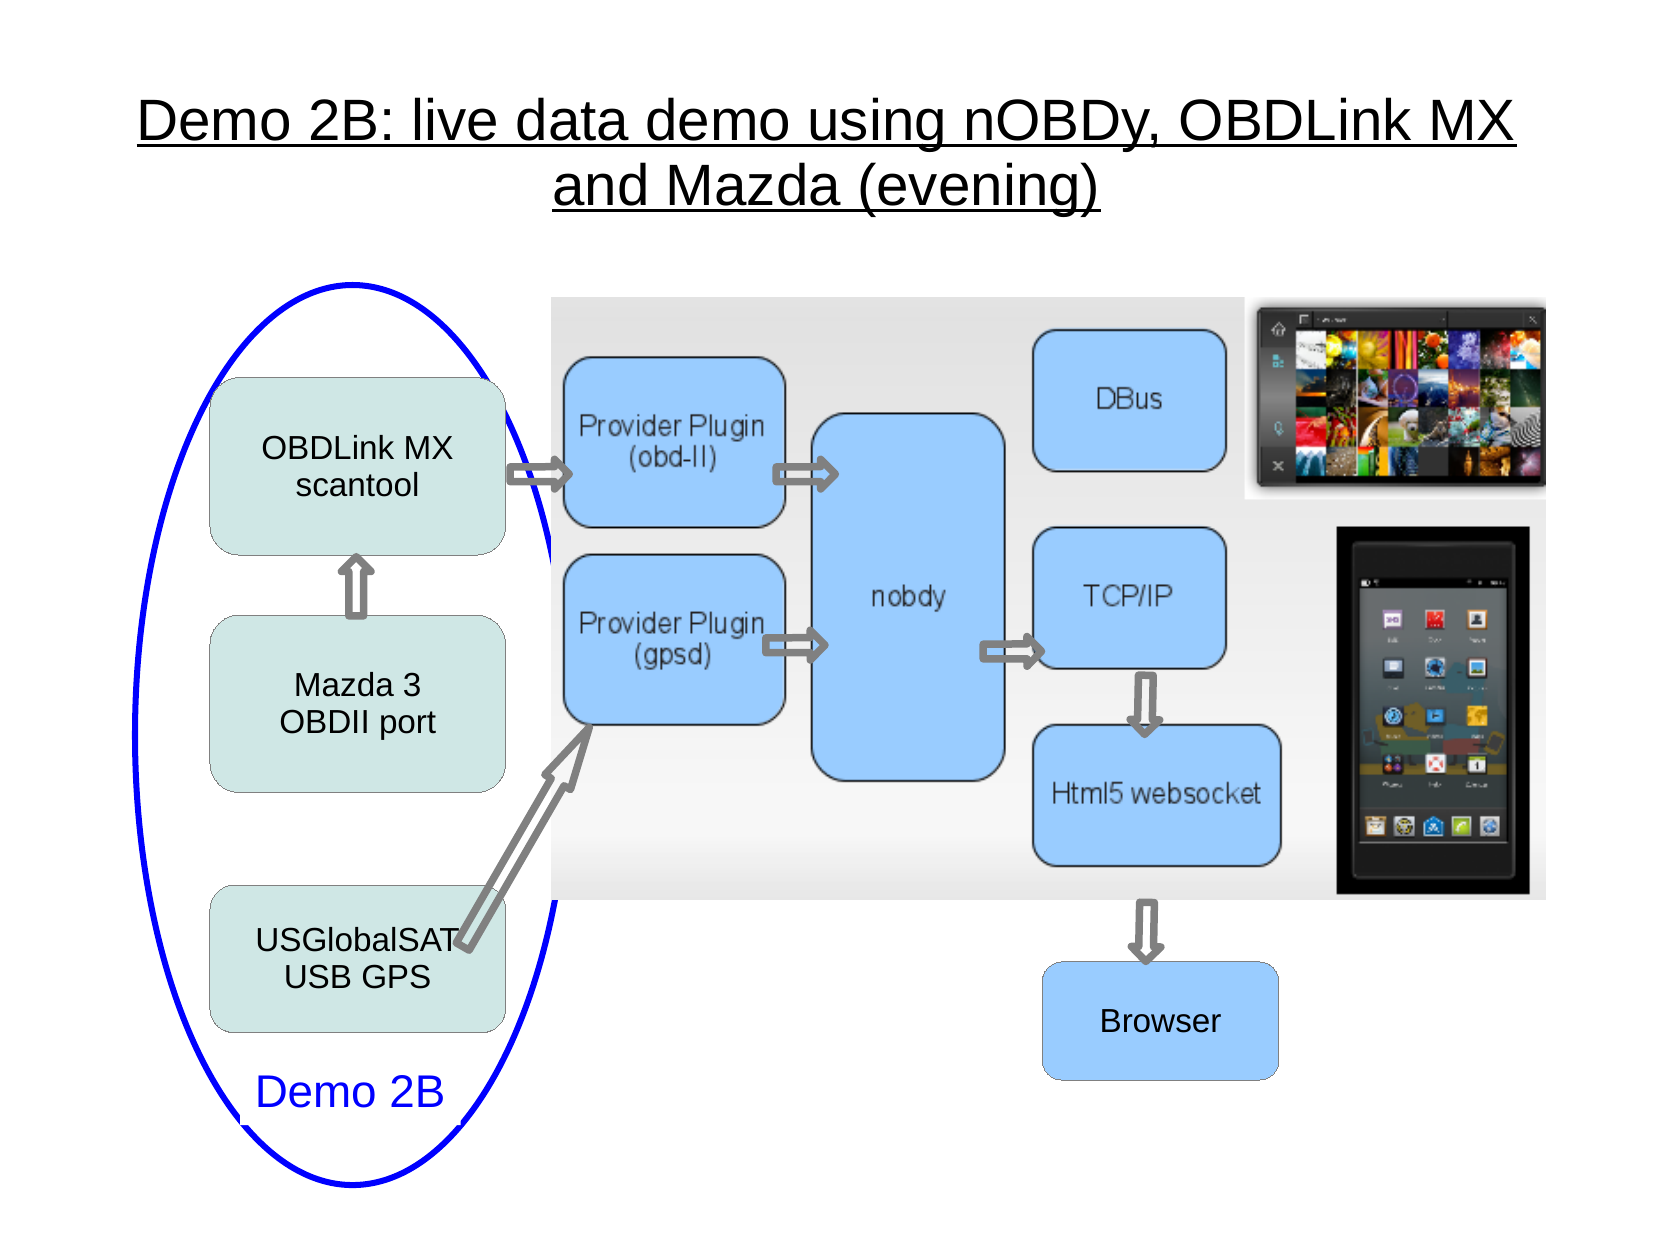

# Demo 2B: live data demo using nOBDy, OBDLink MX and Mazda (evening)
OBDLink MX
scantool
Mazda 3
OBDII port
USGlobalSAT
USB GPS
Browser
Demo 2B